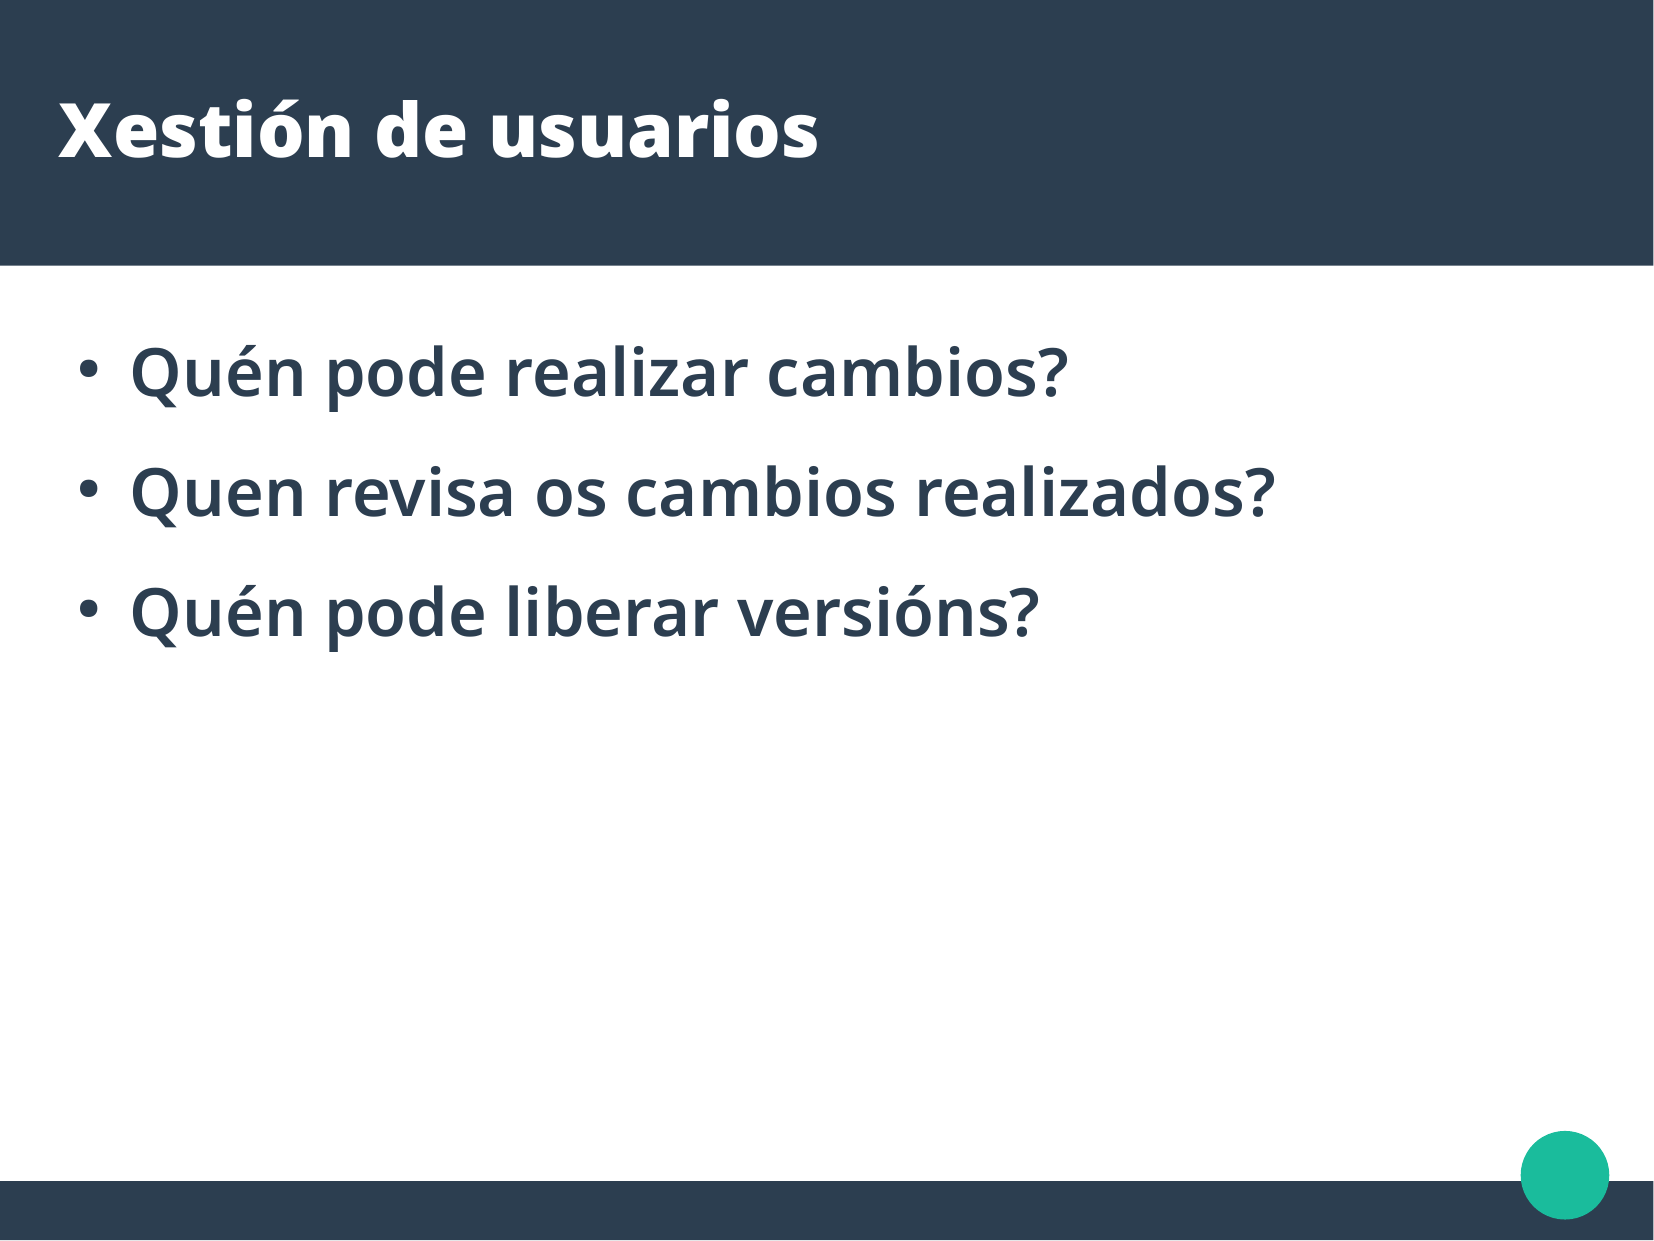

# Xestión de usuarios
Quén pode realizar cambios?
Quen revisa os cambios realizados?
Quén pode liberar versións?